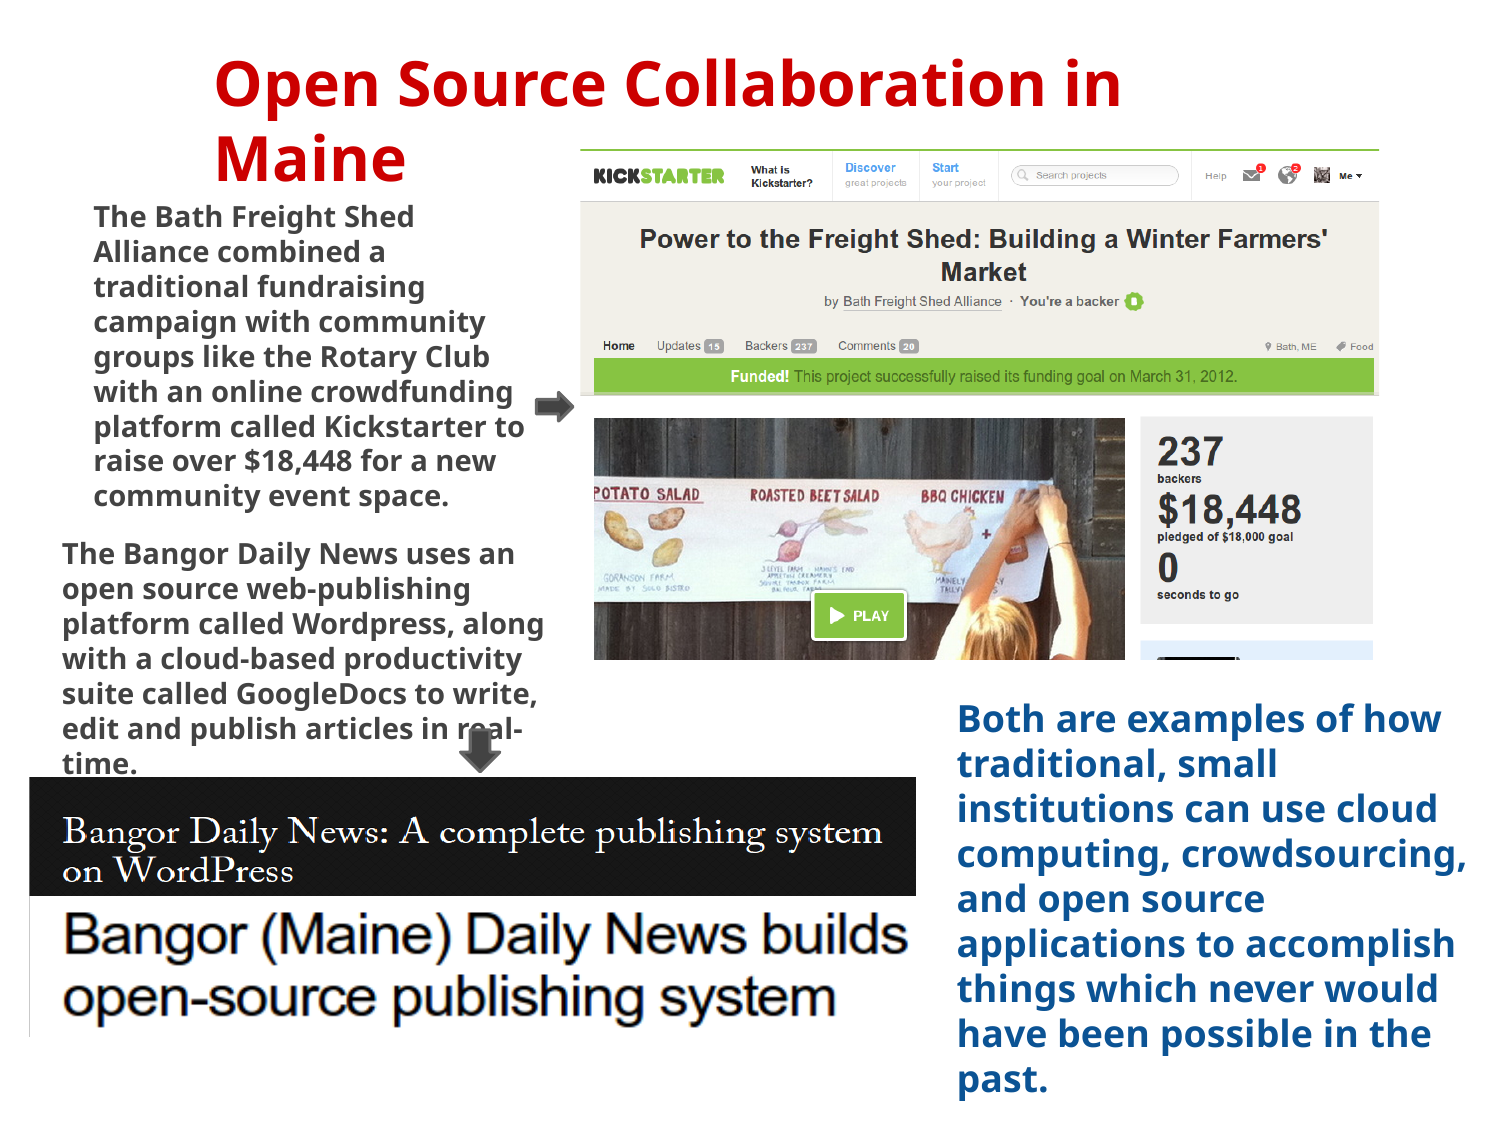

Open Source Collaboration in Maine
The Bath Freight Shed Alliance combined a traditional fundraising campaign with community groups like the Rotary Club with an online crowdfunding platform called Kickstarter to raise over $18,448 for a new community event space.
The Bangor Daily News uses an open source web-publishing platform called Wordpress, along with a cloud-based productivity suite called GoogleDocs to write, edit and publish articles in real-time.
Both are examples of how traditional, small institutions can use cloud computing, crowdsourcing, and open source applications to accomplish things which never would have been possible in the past.